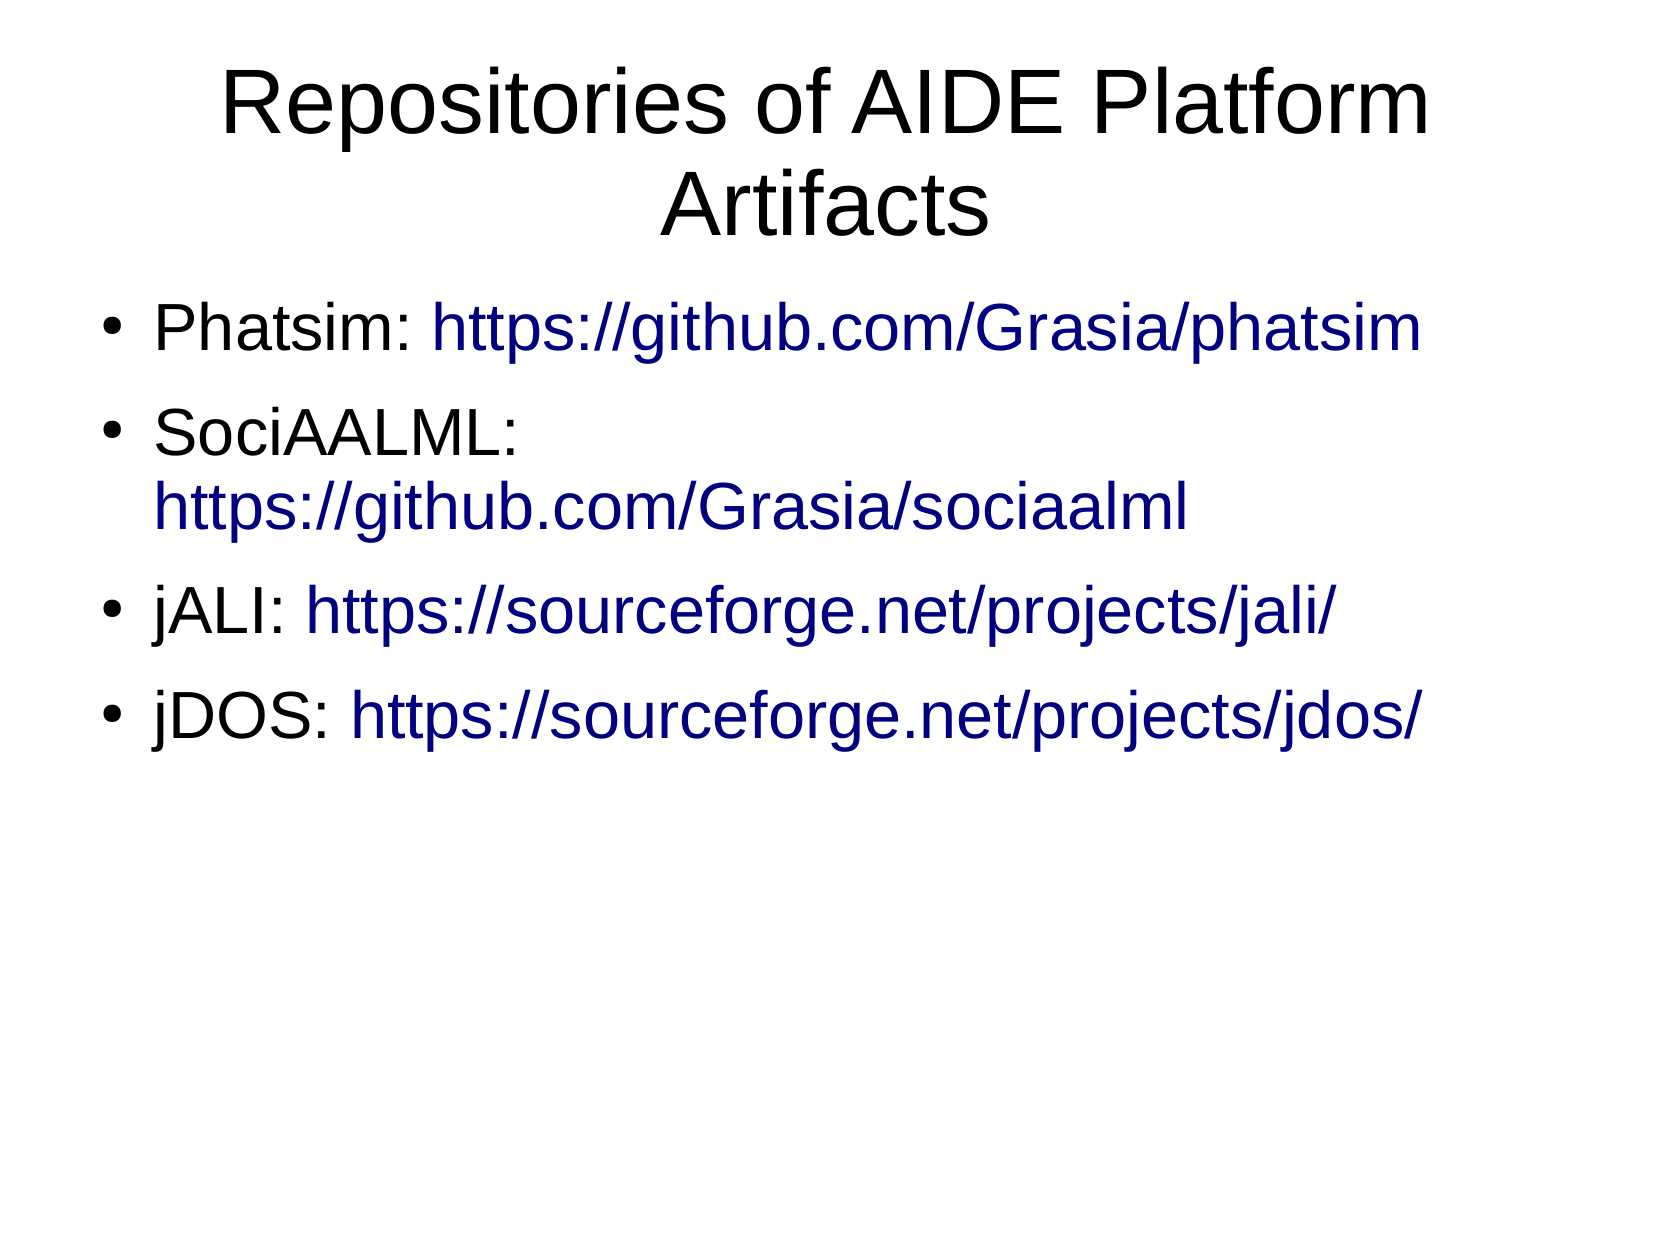

# Repositories of AIDE Platform Artifacts
Phatsim: https://github.com/Grasia/phatsim
SociAALML: https://github.com/Grasia/sociaalml
jALI: https://sourceforge.net/projects/jali/
jDOS: https://sourceforge.net/projects/jdos/